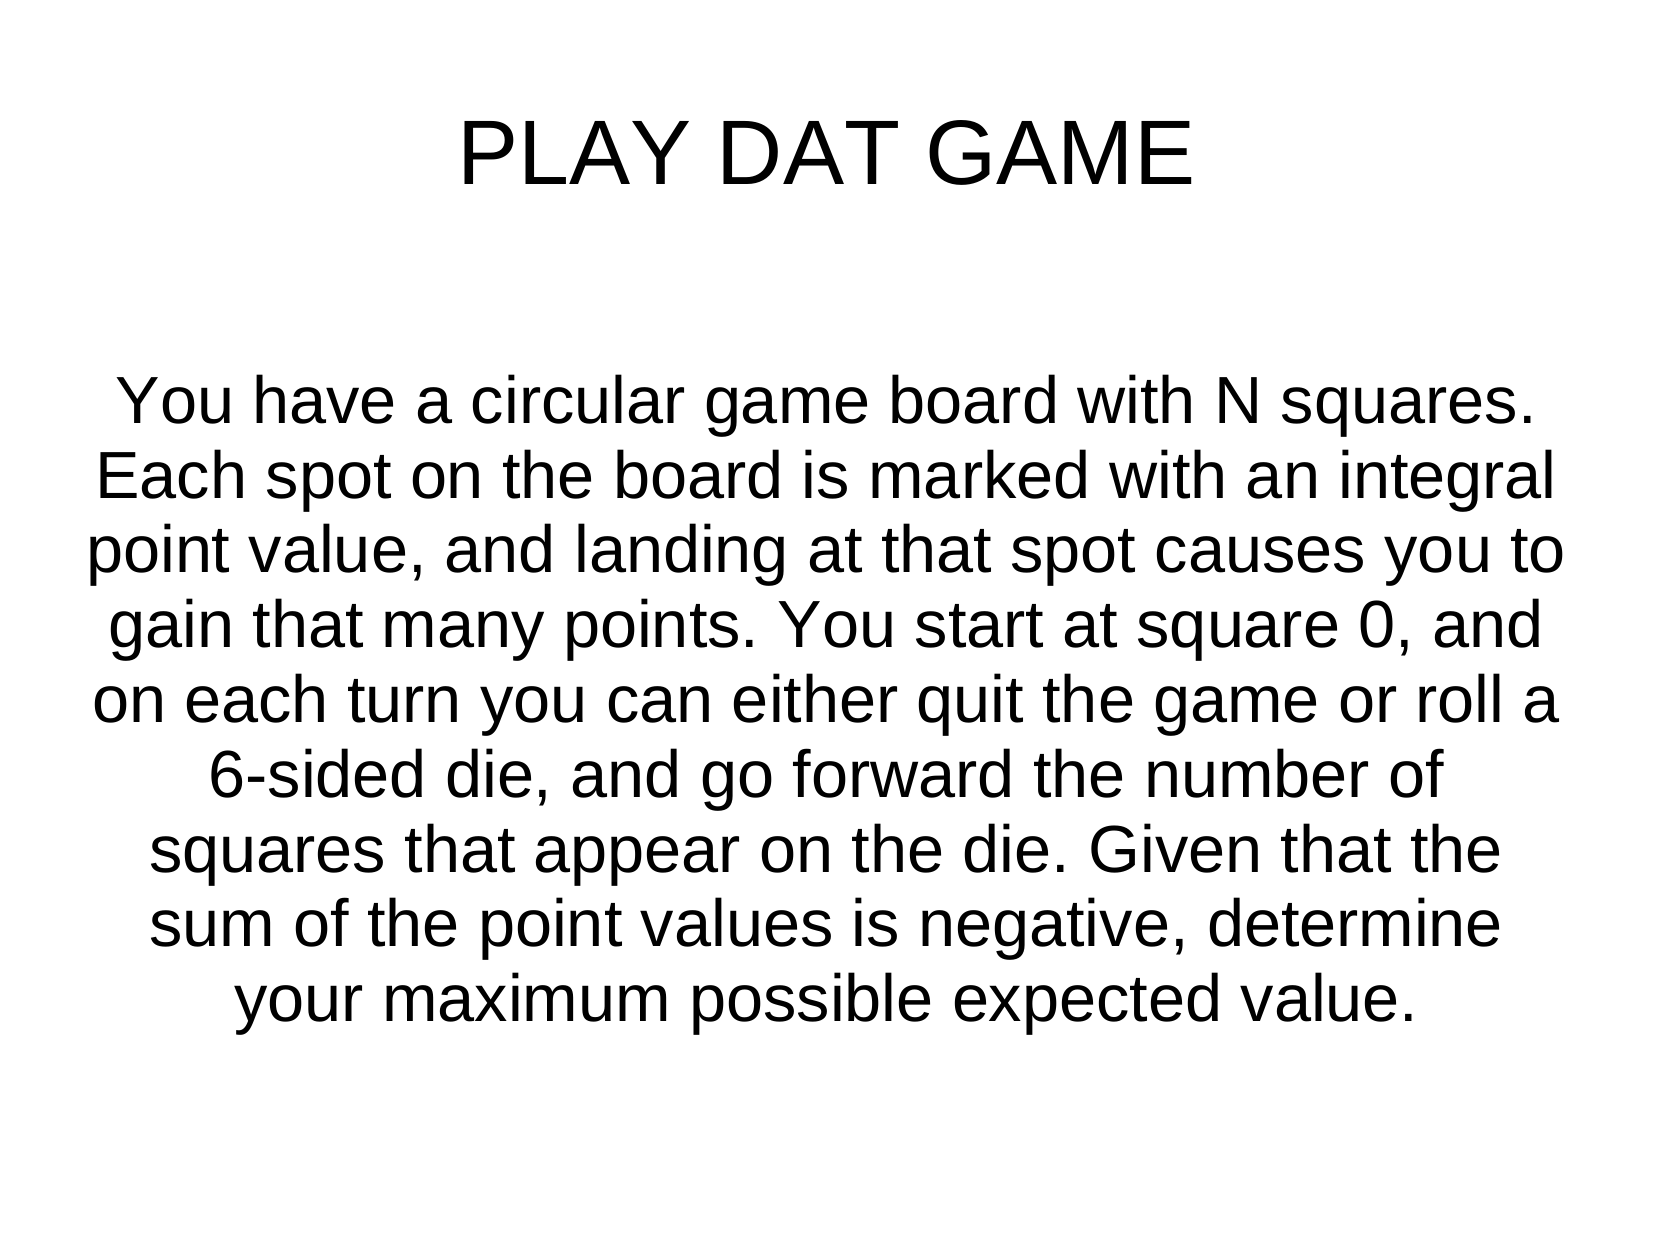

# PLAY DAT GAME
You have a circular game board with N squares. Each spot on the board is marked with an integral point value, and landing at that spot causes you to gain that many points. You start at square 0, and on each turn you can either quit the game or roll a 6-sided die, and go forward the number of squares that appear on the die. Given that the sum of the point values is negative, determine your maximum possible expected value.